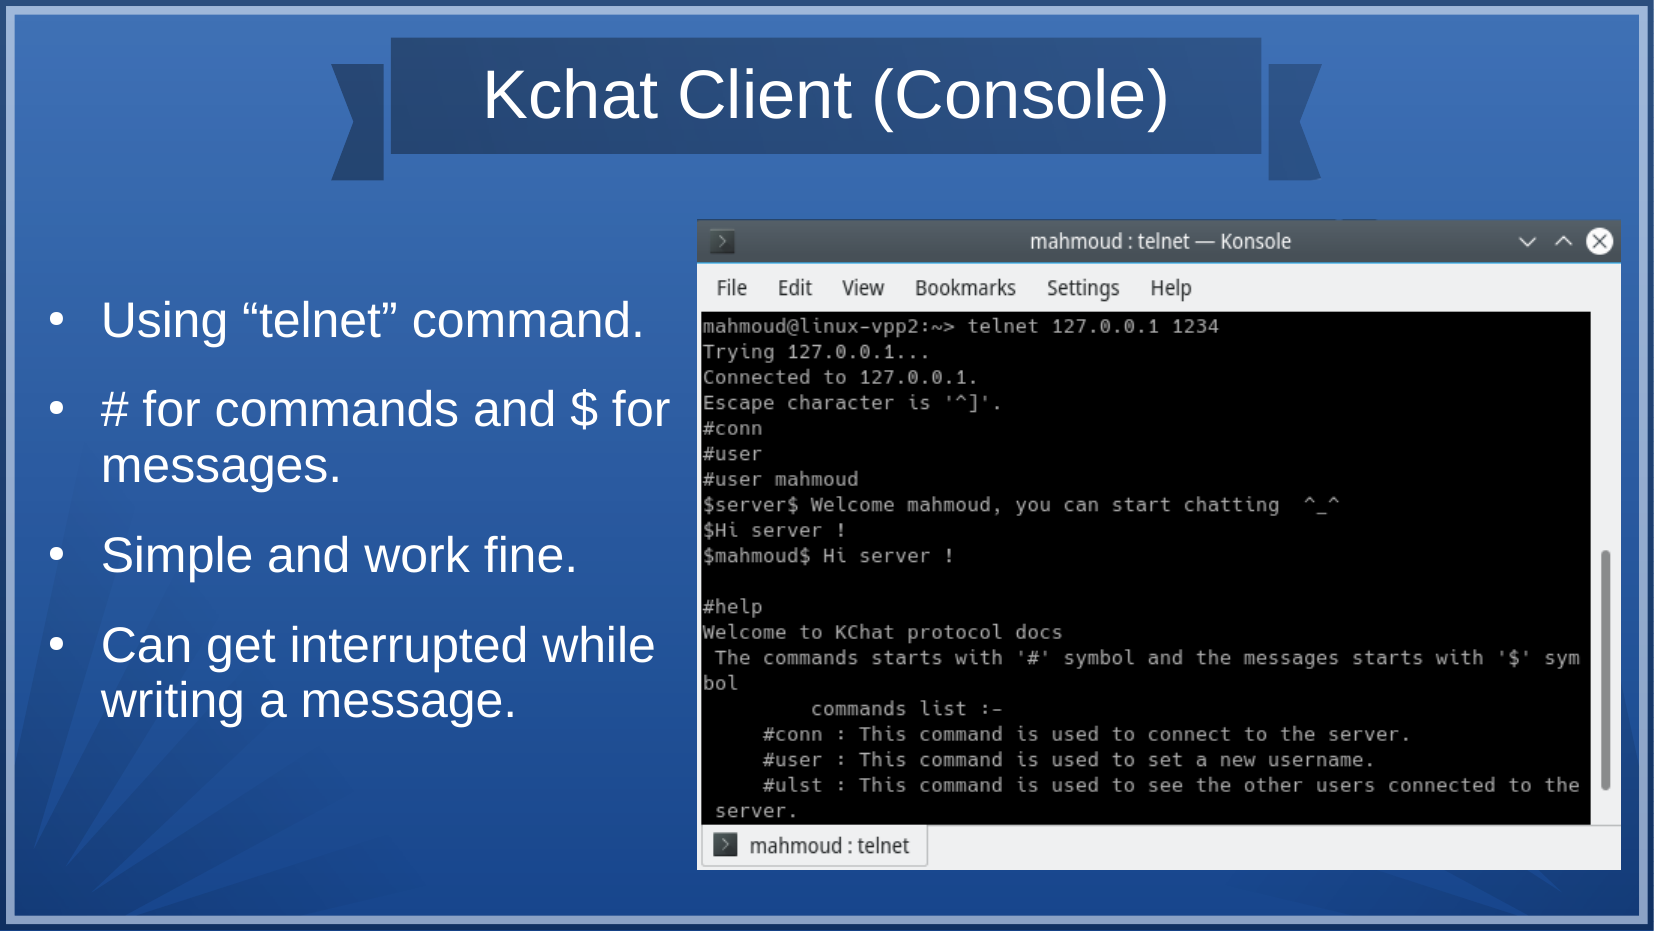

# Kchat Client (Console)
Using “telnet” command.
# for commands and $ for messages.
Simple and work fine.
Can get interrupted while writing a message.